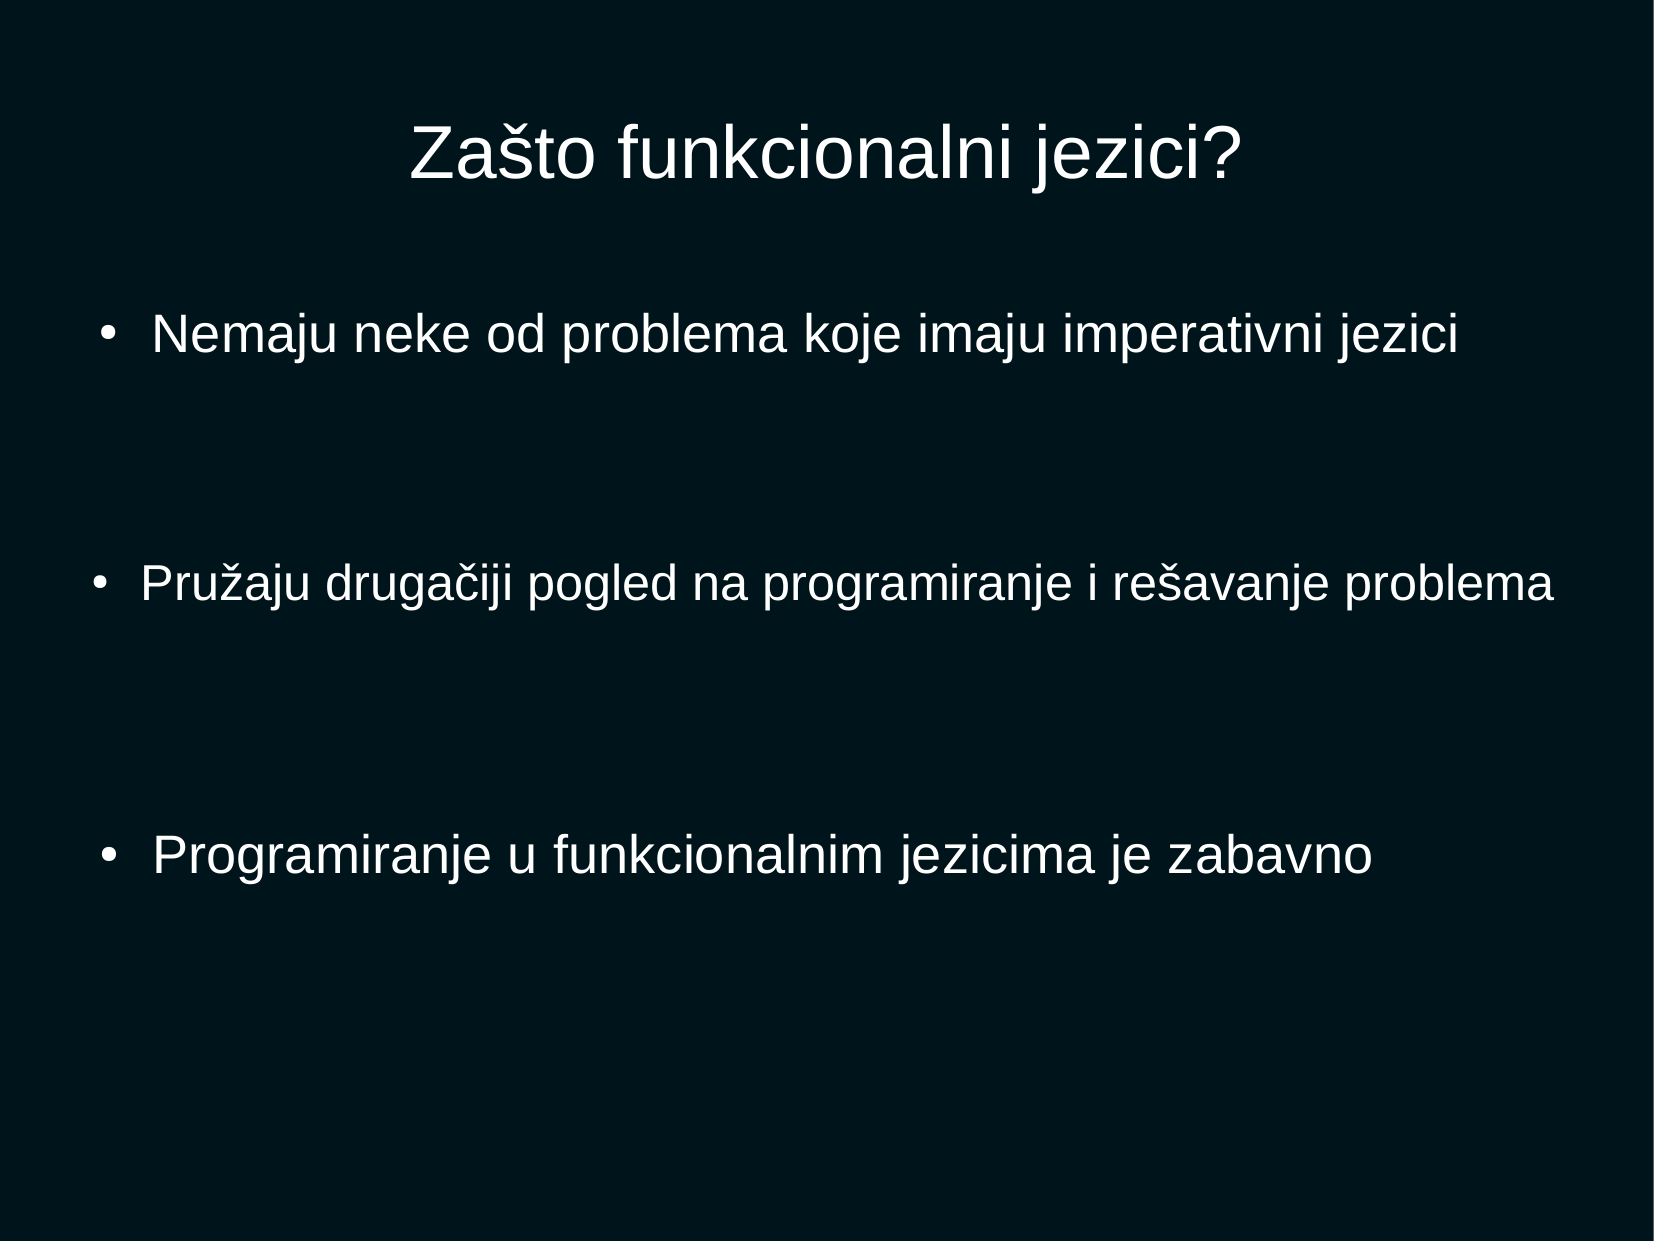

# Zašto funkcionalni jezici?
Nemaju neke od problema koje imaju imperativni jezici
Pružaju drugačiji pogled na programiranje i rešavanje problema
Programiranje u funkcionalnim jezicima je zabavno